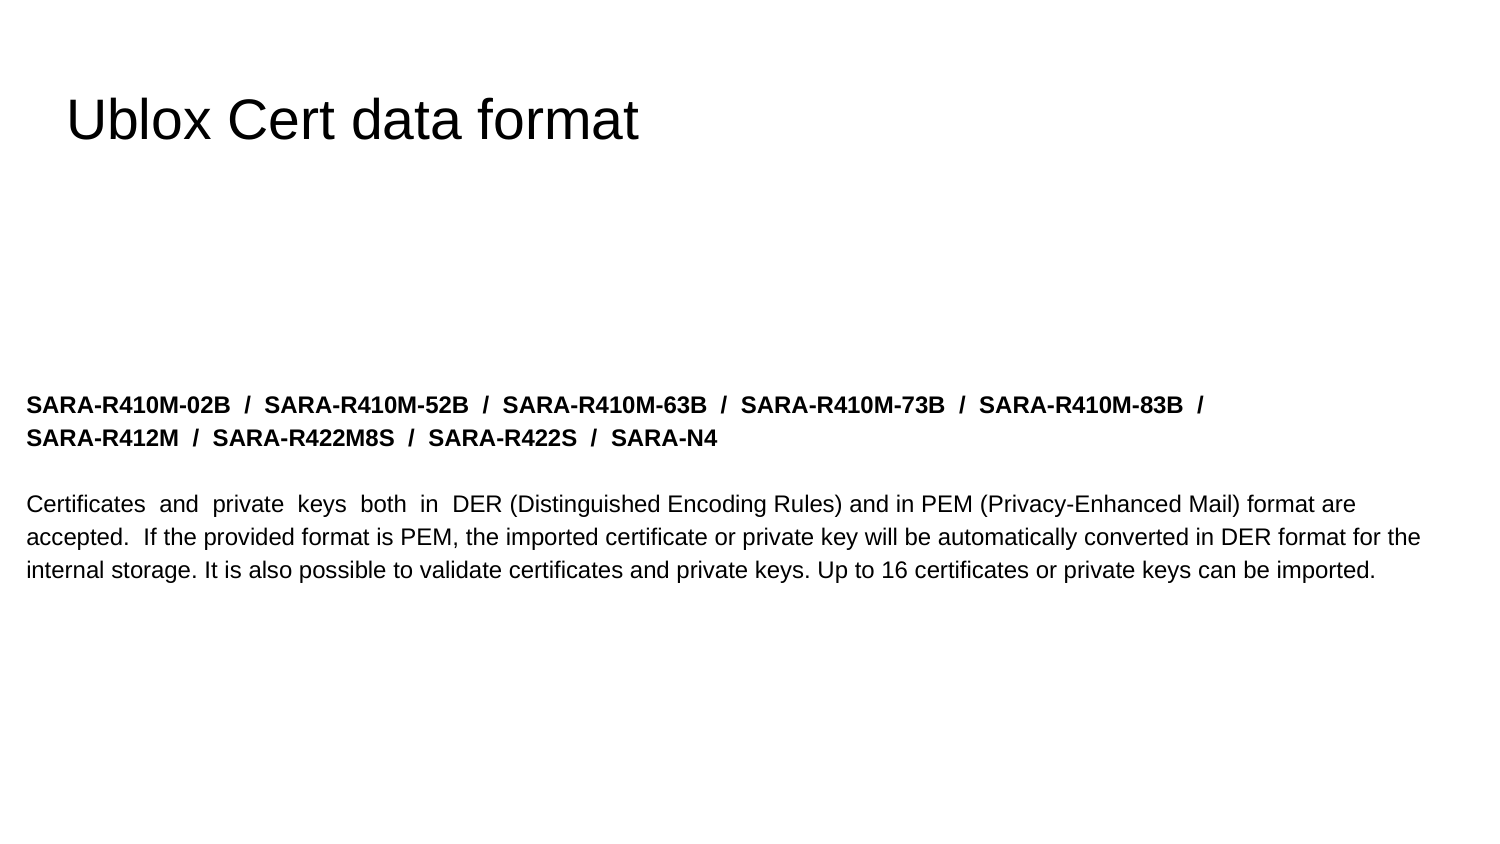

# Ublox Cert data format
SARA-R410M-02B / SARA-R410M-52B / SARA-R410M-63B / SARA-R410M-73B / SARA-R410M-83B /
SARA-R412M / SARA-R422M8S / SARA-R422S / SARA-N4
Certificates and private keys both in DER (Distinguished Encoding Rules) and in PEM (Privacy-Enhanced Mail) format are accepted. If the provided format is PEM, the imported certificate or private key will be automatically converted in DER format for the internal storage. It is also possible to validate certificates and private keys. Up to 16 certificates or private keys can be imported.